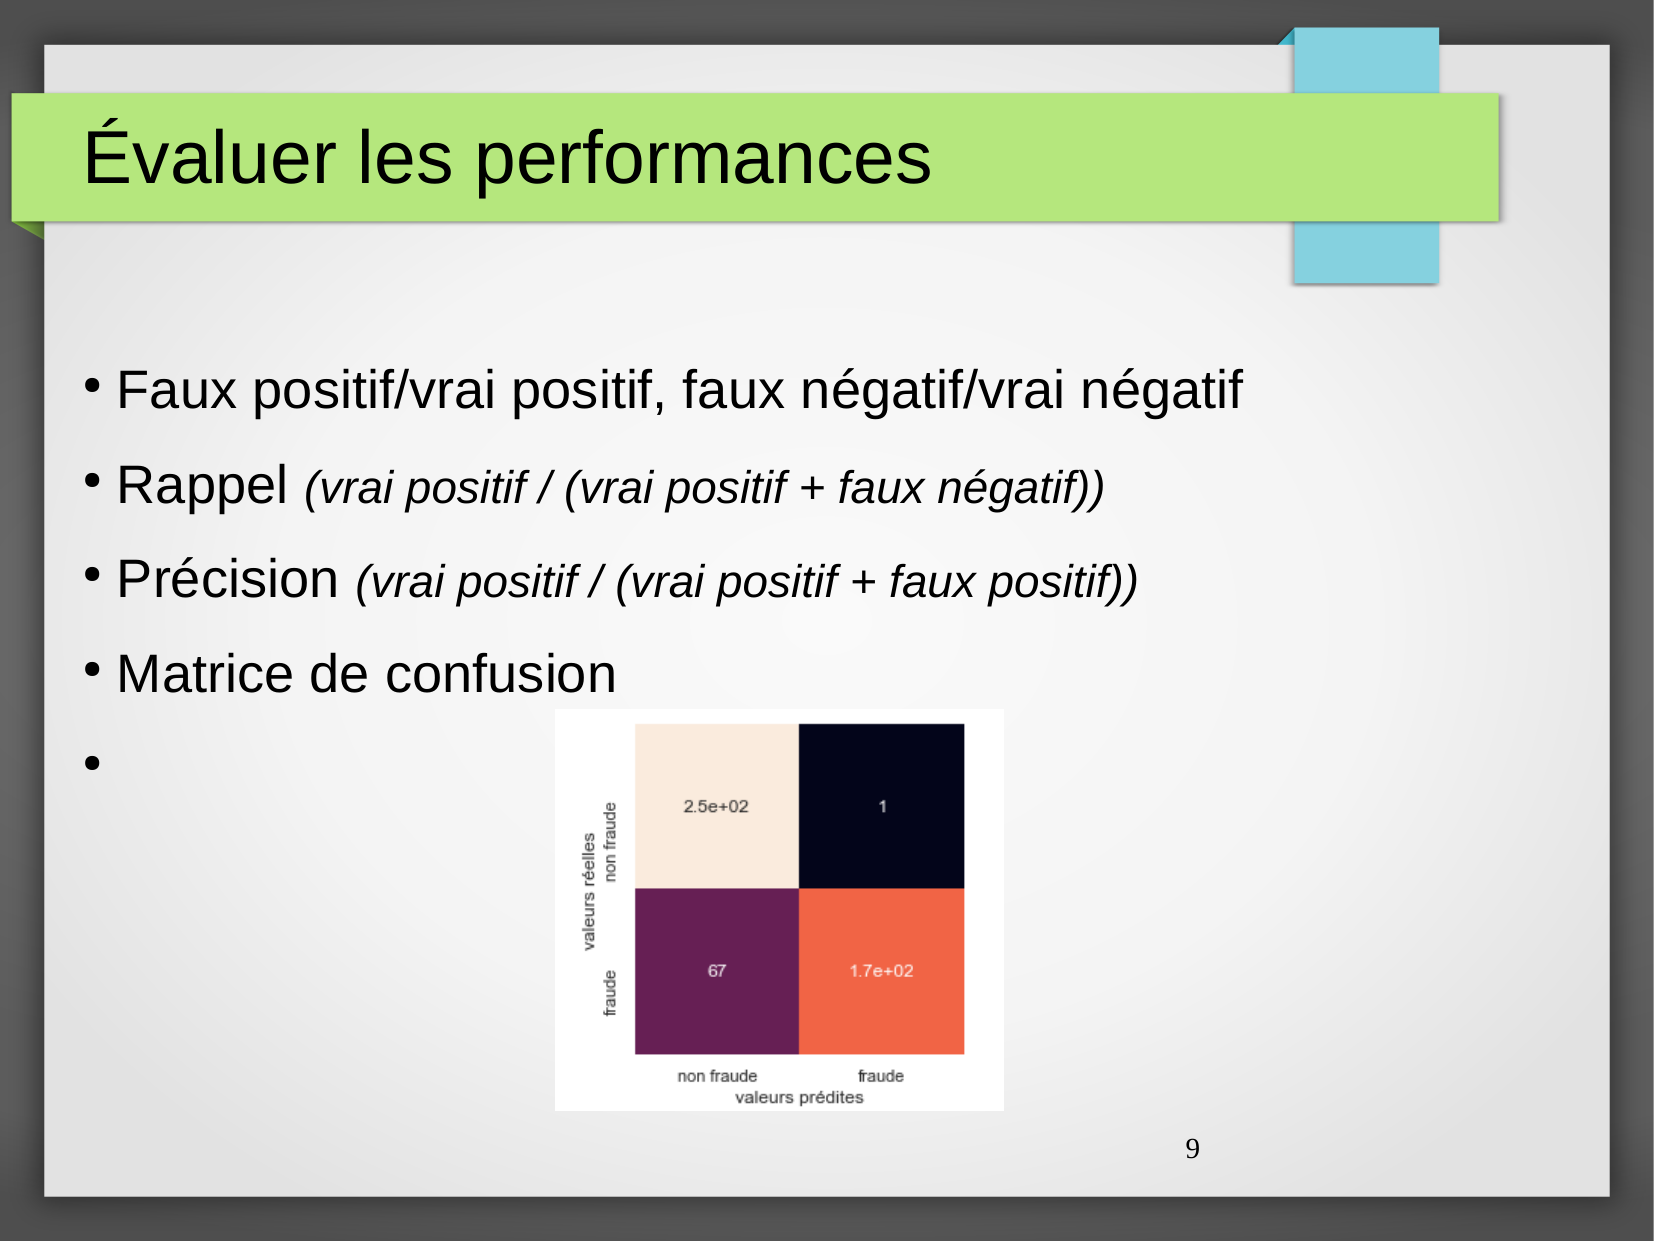

# Évaluer les performances
 Faux positif/vrai positif, faux négatif/vrai négatif
 Rappel (vrai positif / (vrai positif + faux négatif))
 Précision (vrai positif / (vrai positif + faux positif))
 Matrice de confusion